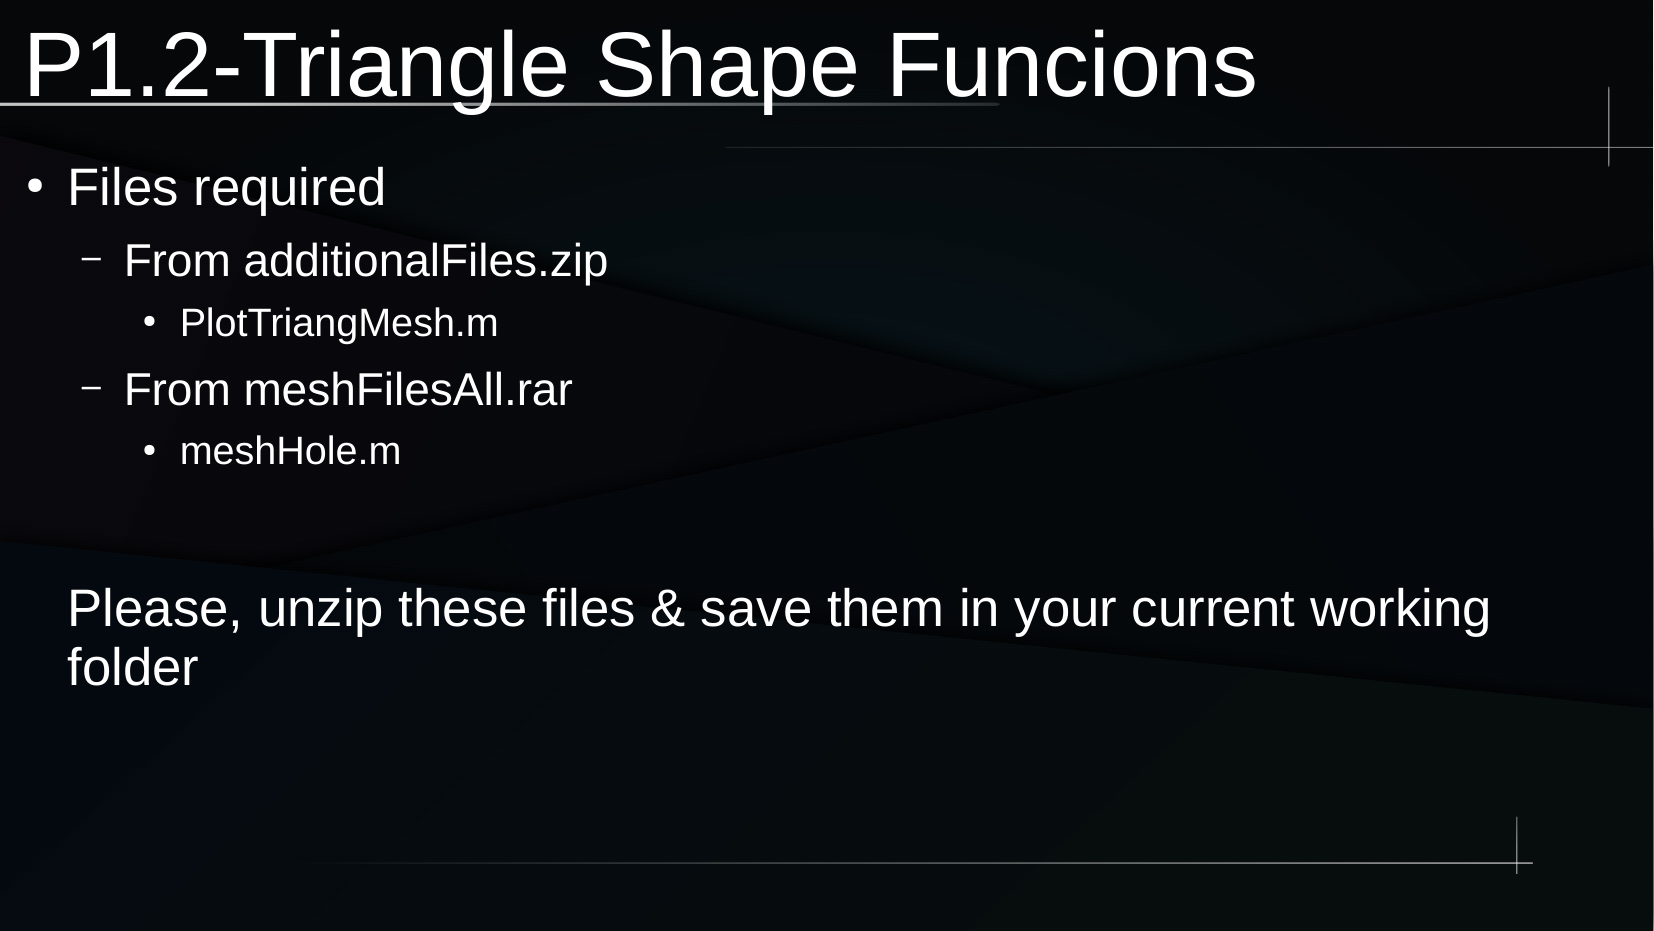

# P1.2-Triangle Shape Funcions
Files required
From additionalFiles.zip
PlotTriangMesh.m
From meshFilesAll.rar
meshHole.m
Please, unzip these files & save them in your current working folder